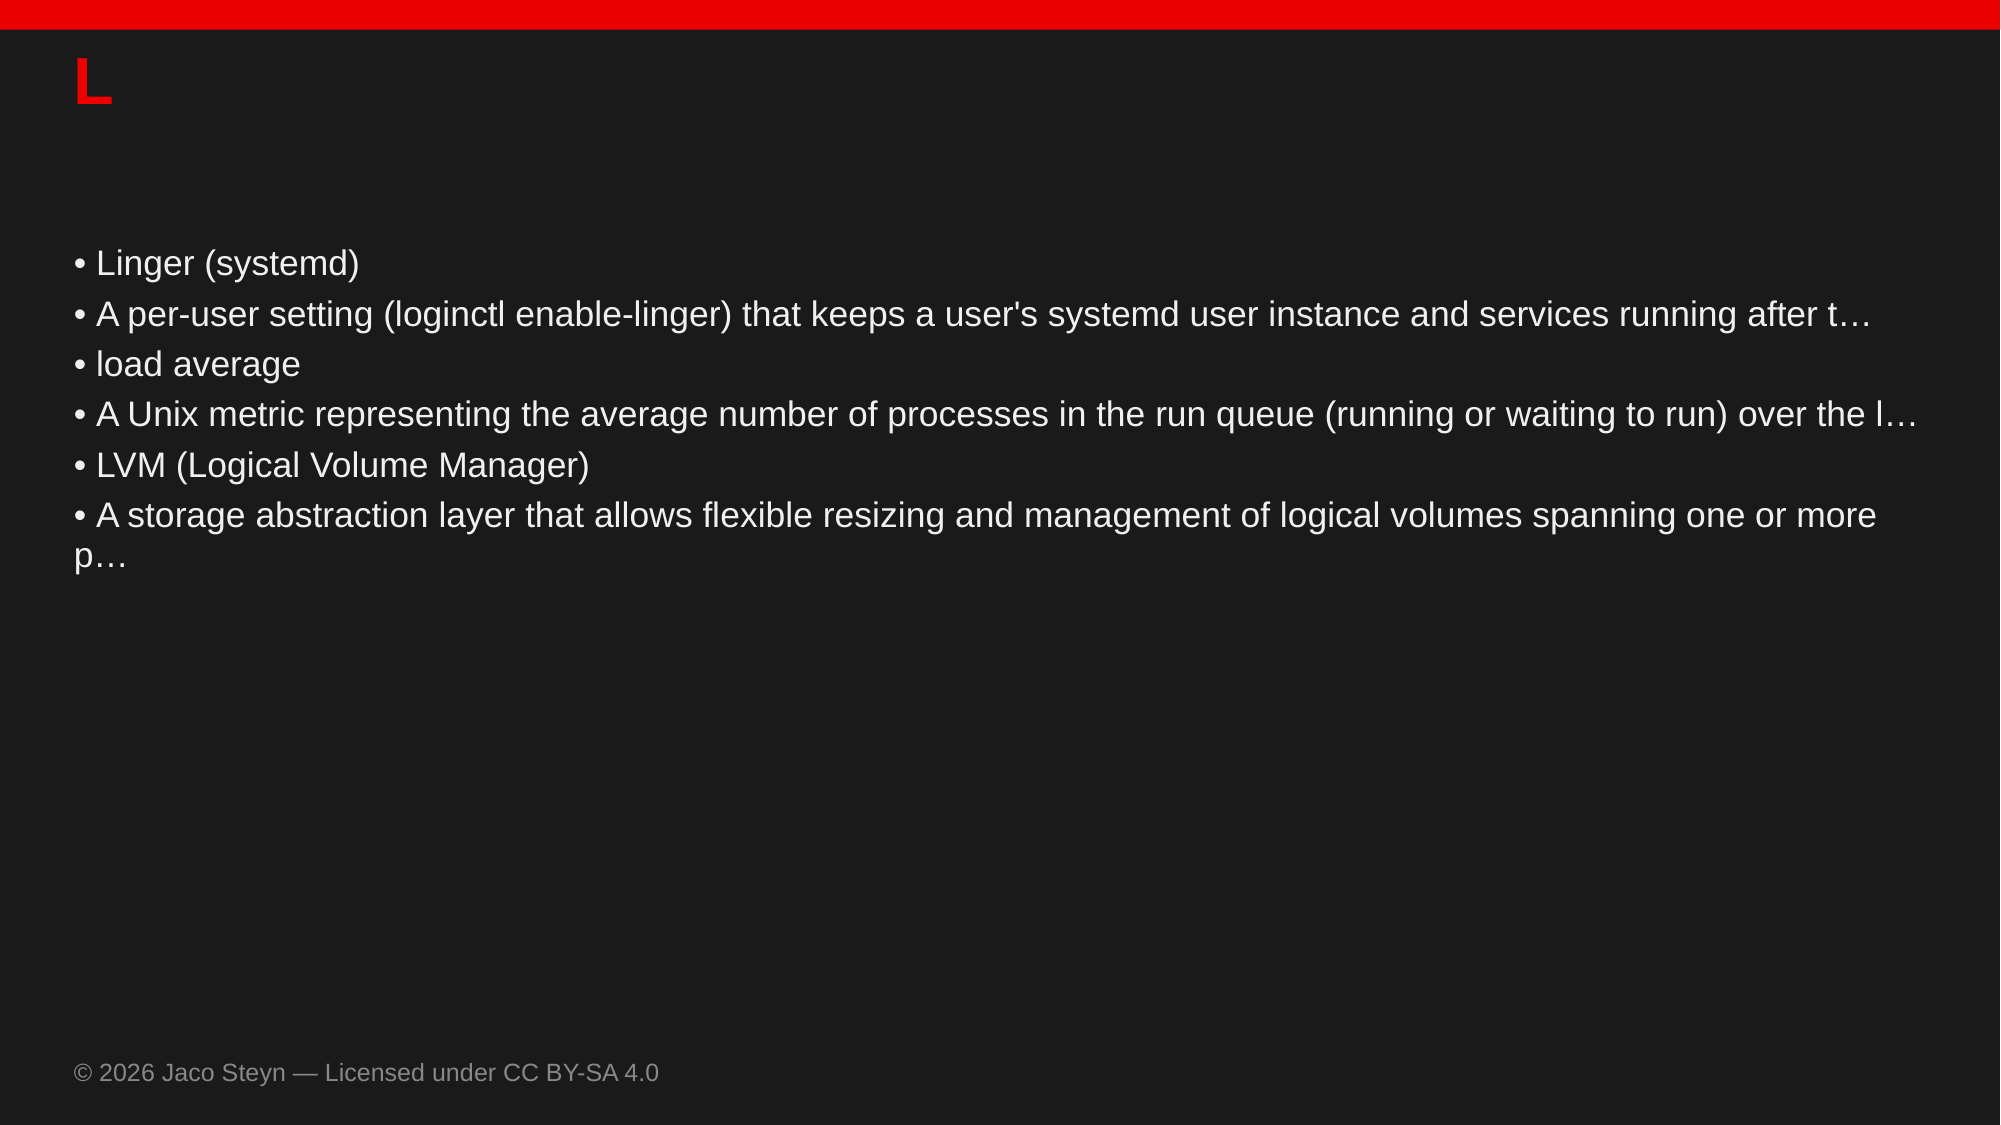

L
• Linger (systemd)
• A per-user setting (loginctl enable-linger) that keeps a user's systemd user instance and services running after t…
• load average
• A Unix metric representing the average number of processes in the run queue (running or waiting to run) over the l…
• LVM (Logical Volume Manager)
• A storage abstraction layer that allows flexible resizing and management of logical volumes spanning one or more p…
© 2026 Jaco Steyn — Licensed under CC BY-SA 4.0